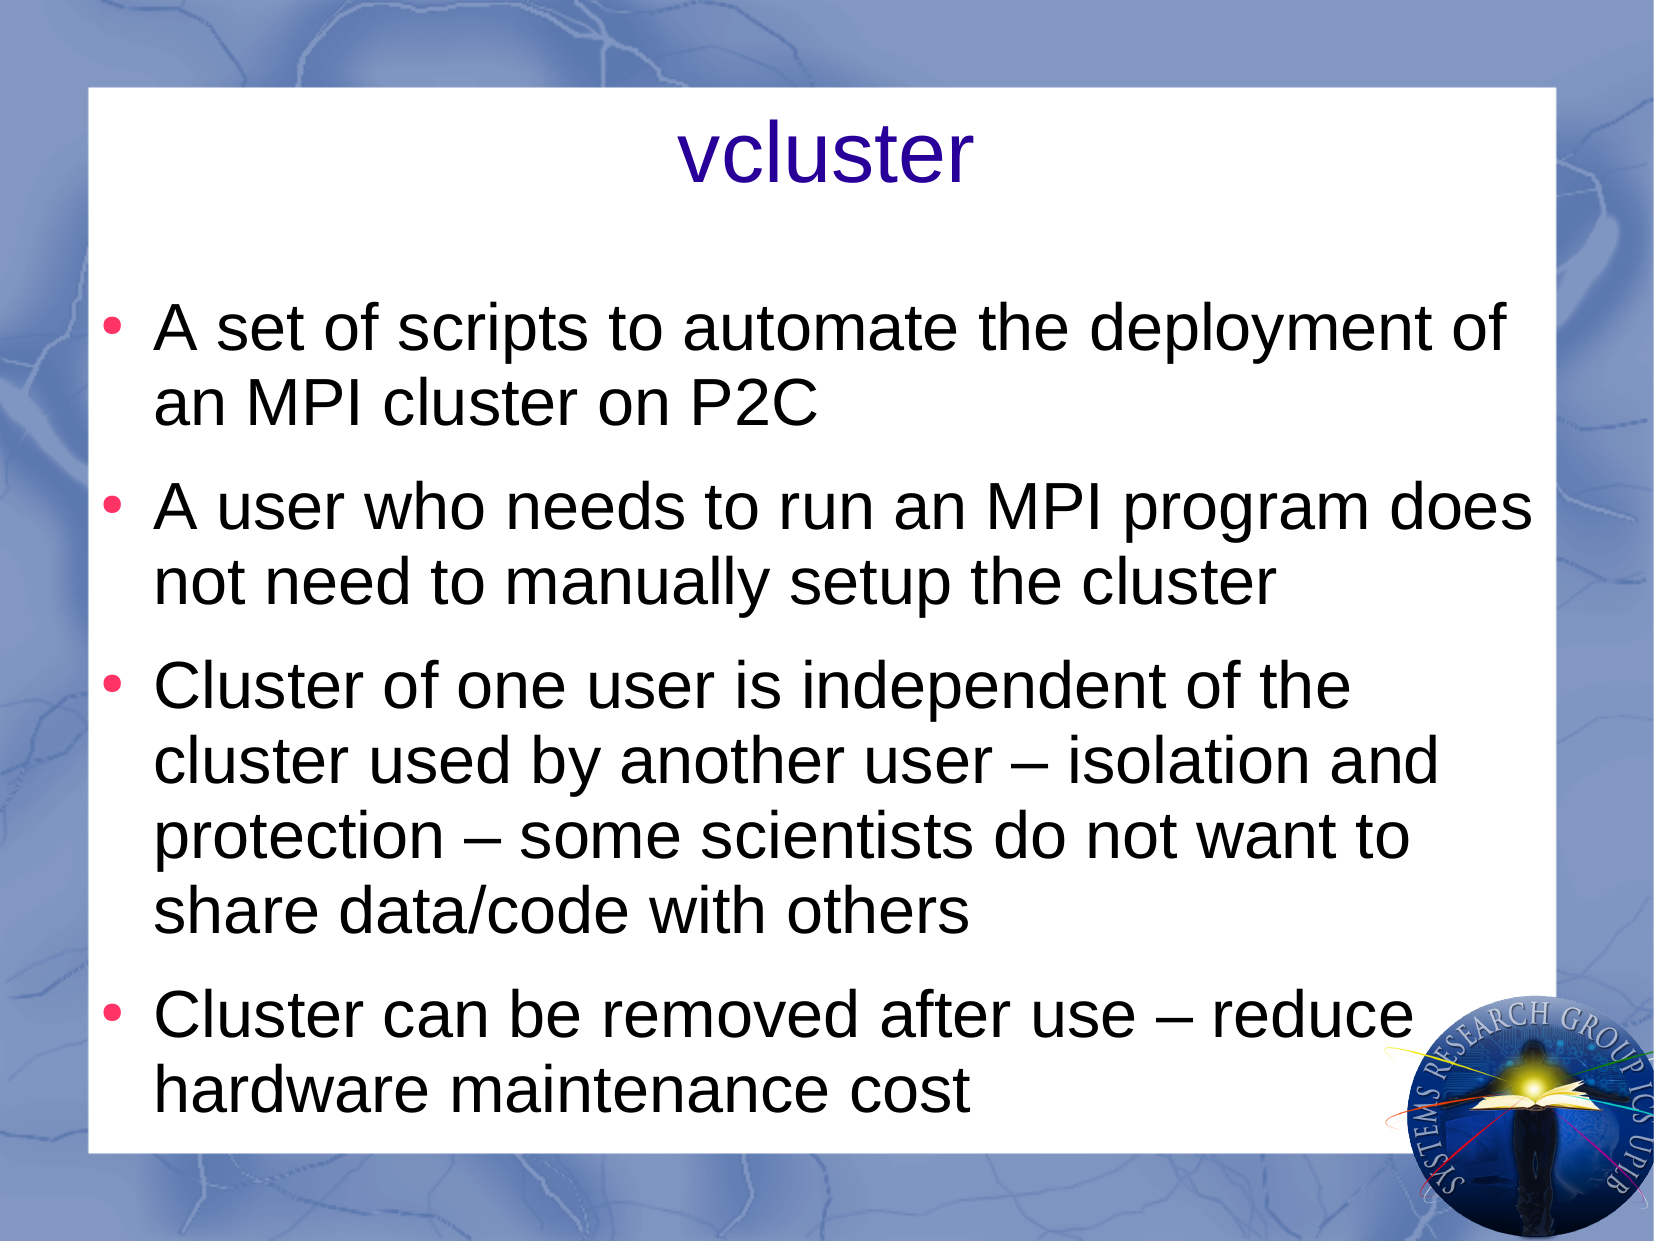

# vcluster
A set of scripts to automate the deployment of an MPI cluster on P2C
A user who needs to run an MPI program does not need to manually setup the cluster
Cluster of one user is independent of the cluster used by another user – isolation and protection – some scientists do not want to share data/code with others
Cluster can be removed after use – reduce hardware maintenance cost